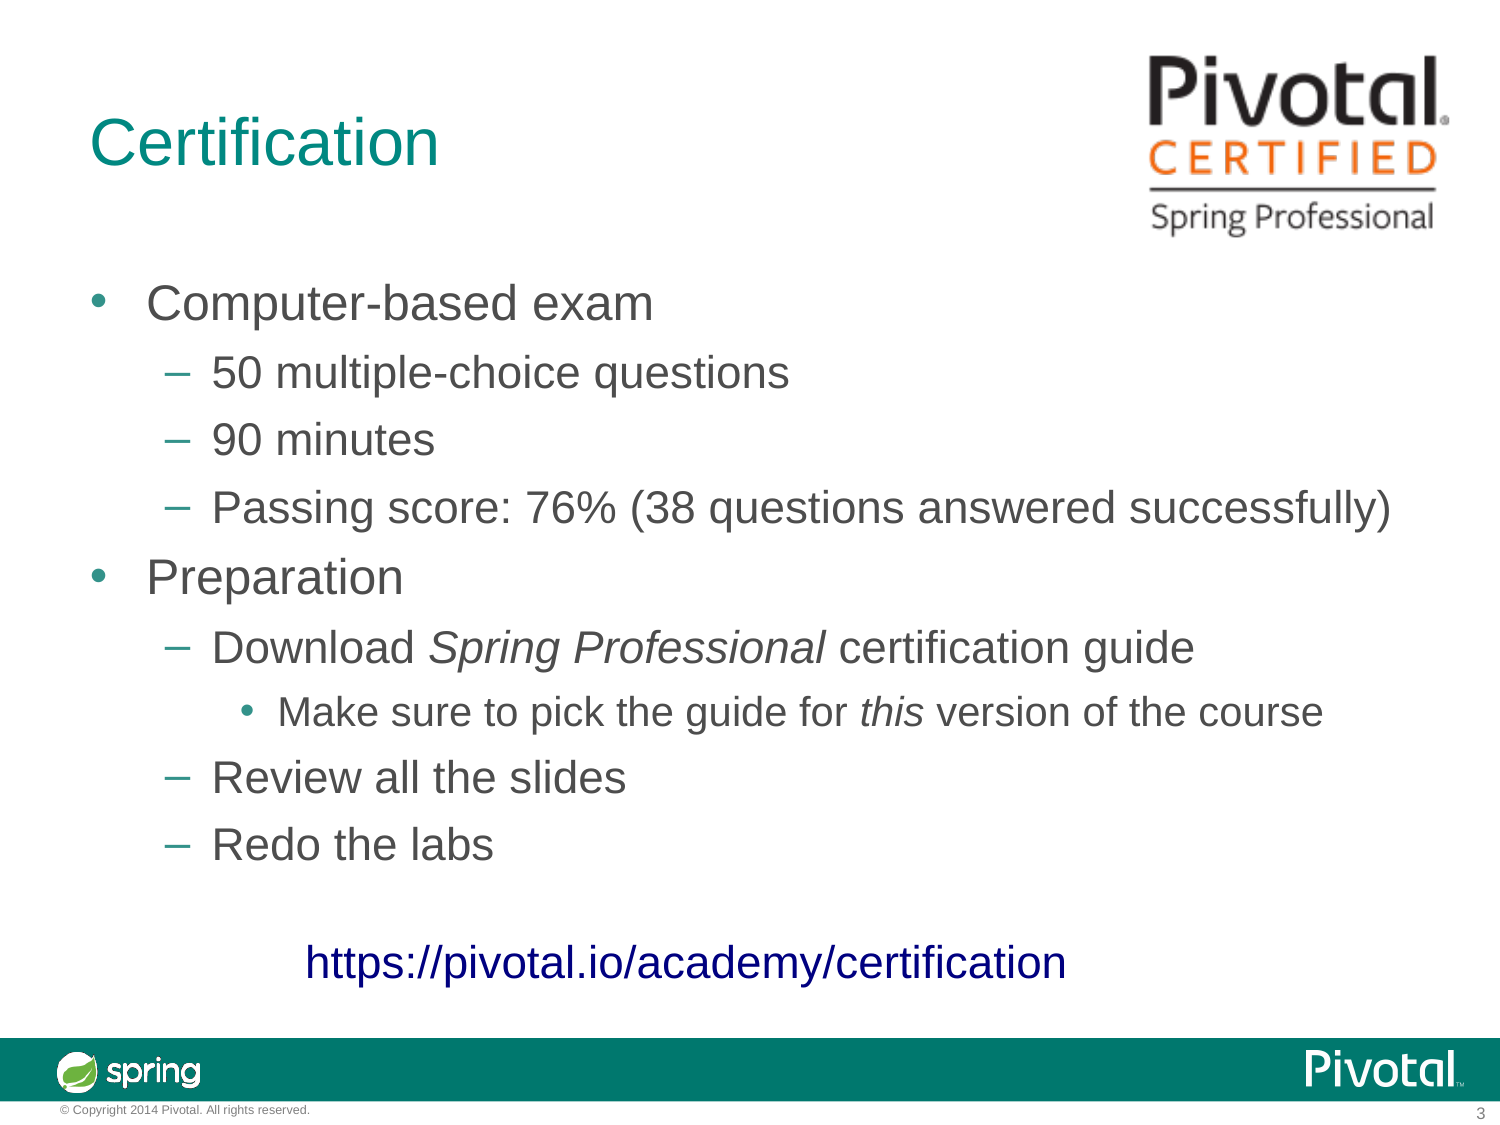

# Certification
Computer-based exam
50 multiple-choice questions
90 minutes
Passing score: 76% (38 questions answered successfully)
Preparation
Download Spring Professional certification guide
Make sure to pick the guide for this version of the course
Review all the slides
Redo the labs
https://pivotal.io/academy/certification